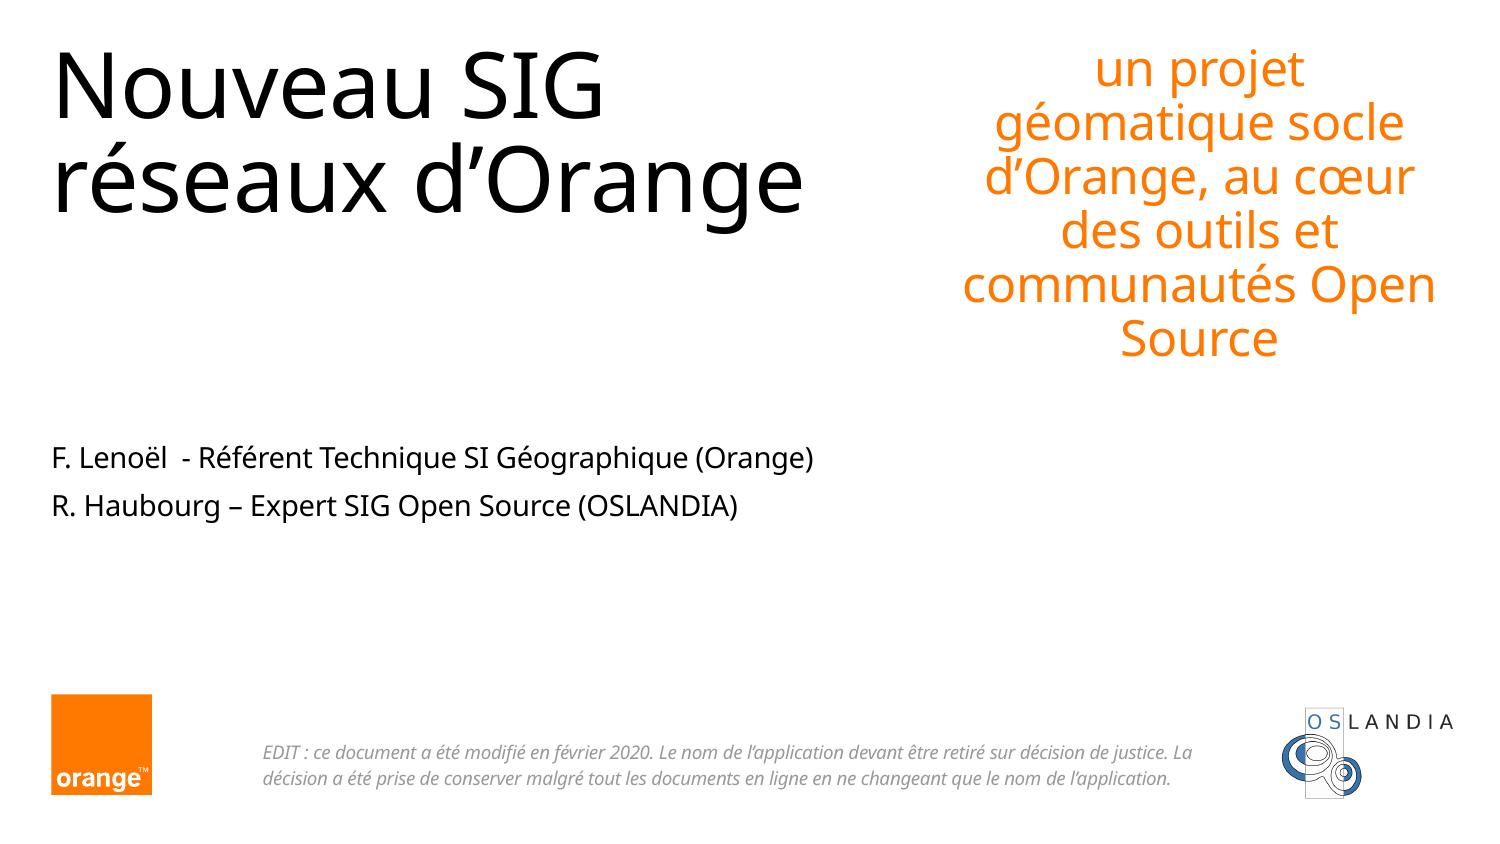

un projet géomatique socle d’Orange, au cœur des outils et communautés Open Source
# Nouveau SIG réseaux d’Orange
F. Lenoël - Référent Technique SI Géographique (Orange)
R. Haubourg – Expert SIG Open Source (OSLANDIA)
EDIT : ce document a été modifié en février 2020. Le nom de l’application devant être retiré sur décision de justice. La décision a été prise de conserver malgré tout les documents en ligne en ne changeant que le nom de l’application.